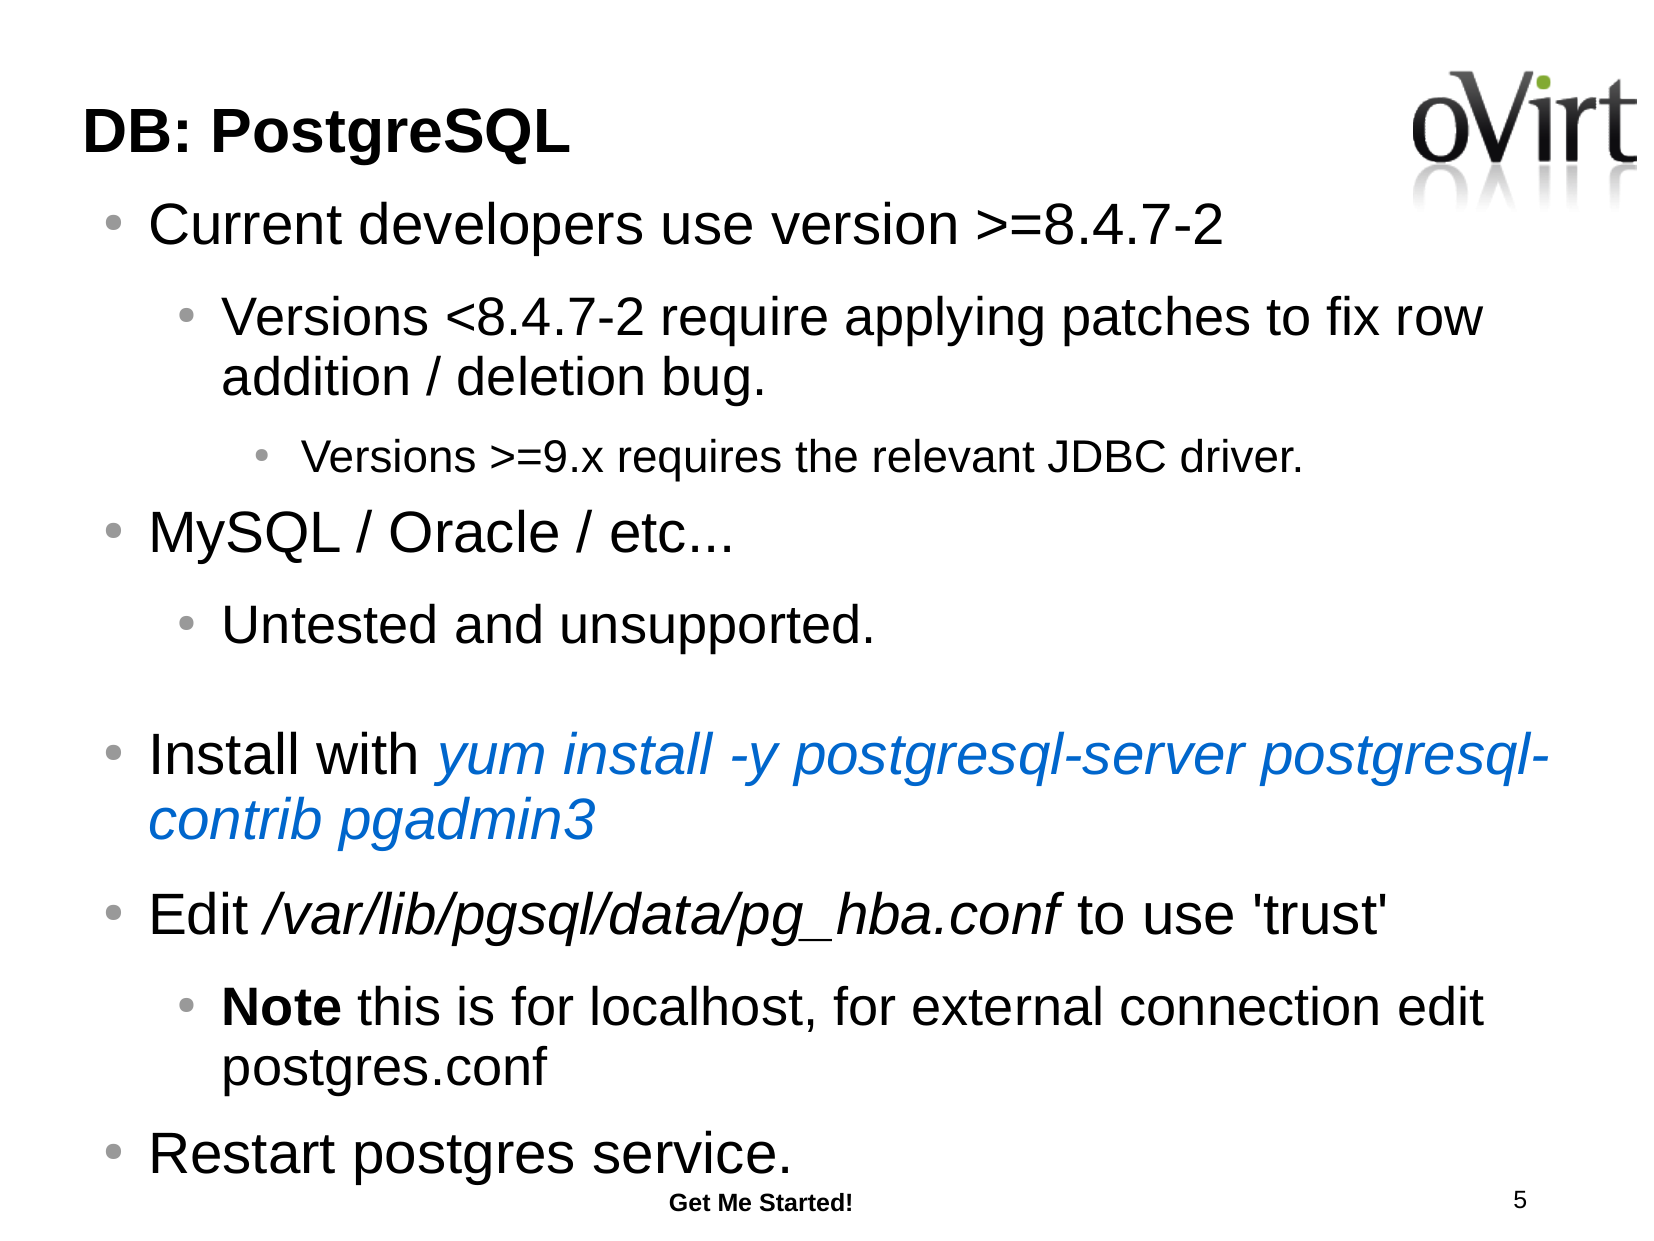

# DB: PostgreSQL
Current developers use version >=8.4.7-2
Versions <8.4.7-2 require applying patches to fix row addition / deletion bug.
Versions >=9.x requires the relevant JDBC driver.
MySQL / Oracle / etc...
Untested and unsupported.
Install with yum install -y postgresql-server postgresql-contrib pgadmin3
Edit /var/lib/pgsql/data/pg_hba.conf to use 'trust'
Note this is for localhost, for external connection edit postgres.conf
Restart postgres service.